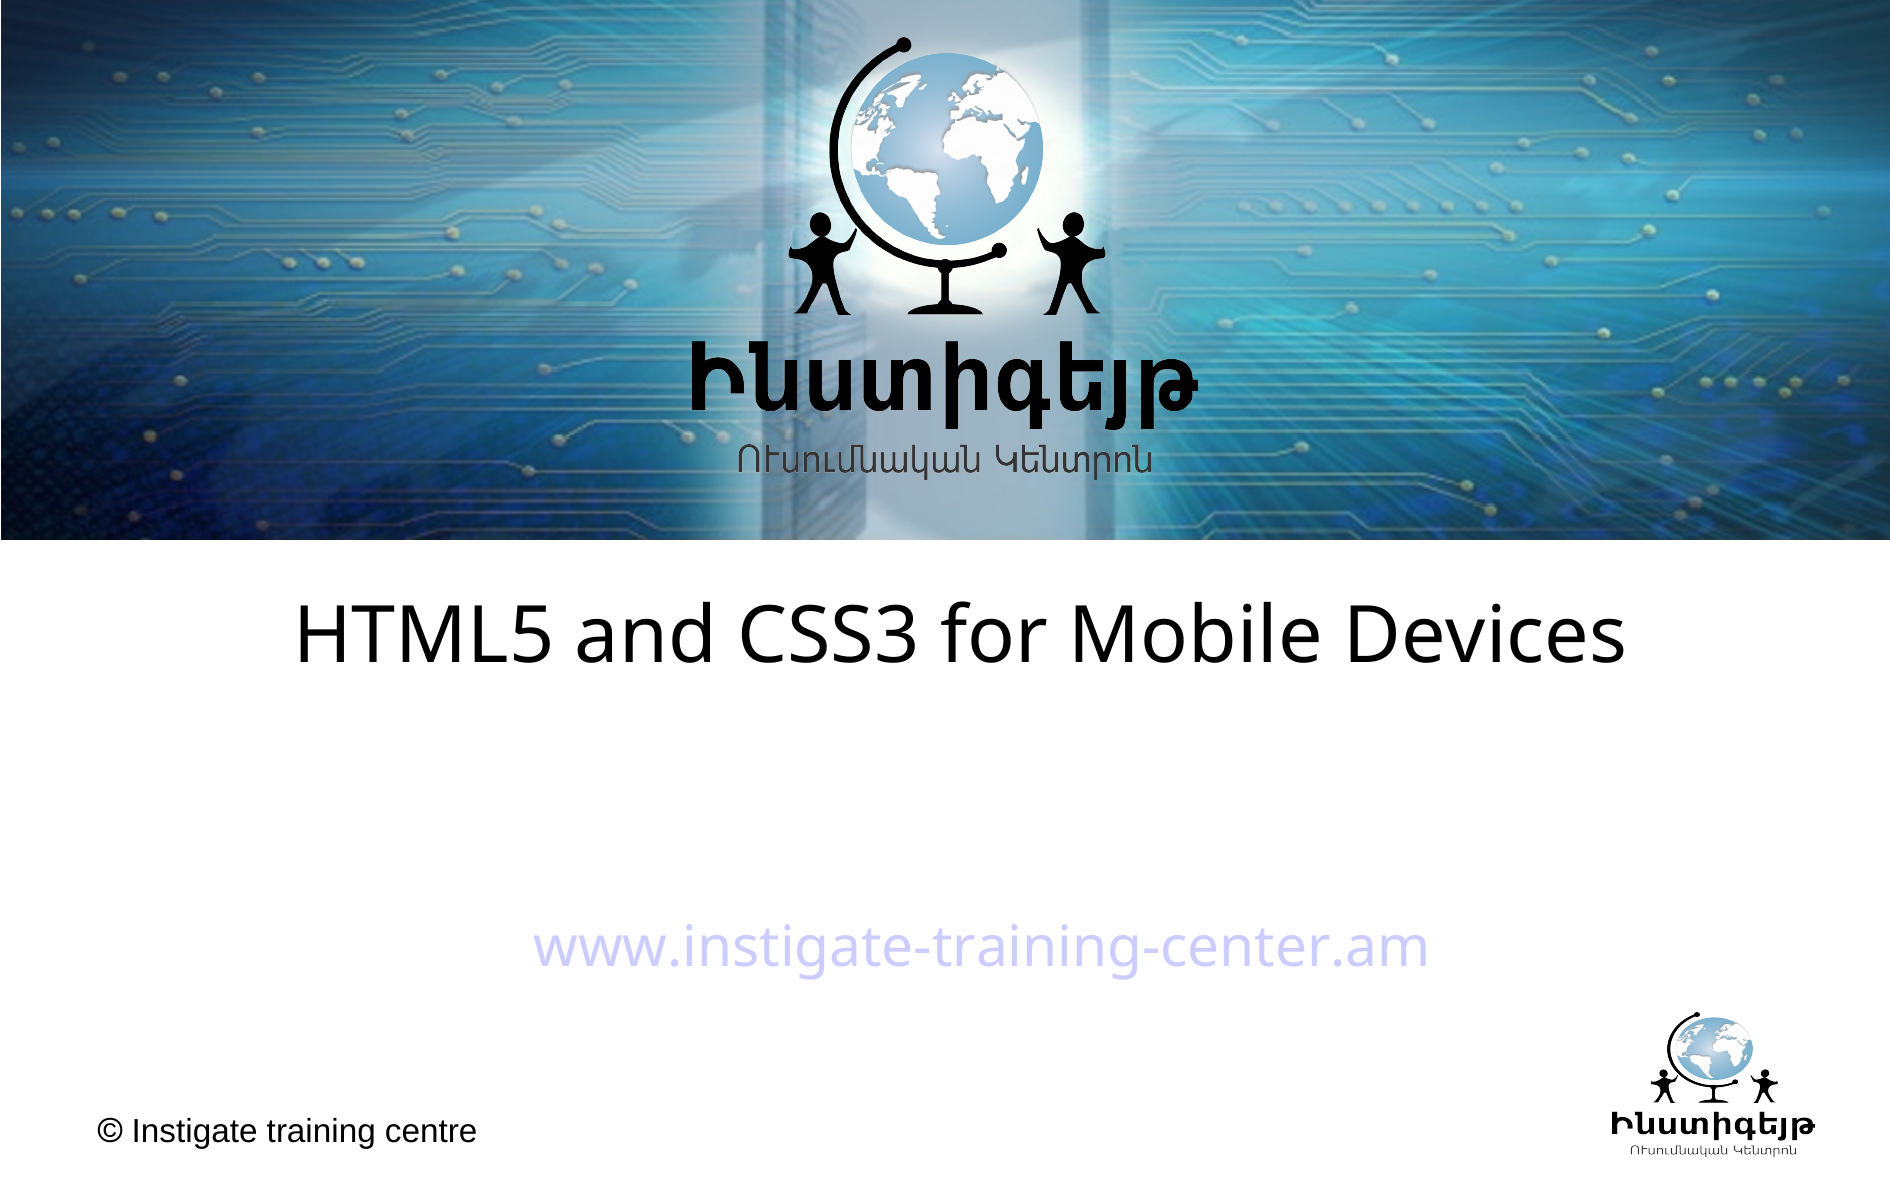

# HTML5 and CSS3 for Mobile Devices
www.instigate-training-center.am